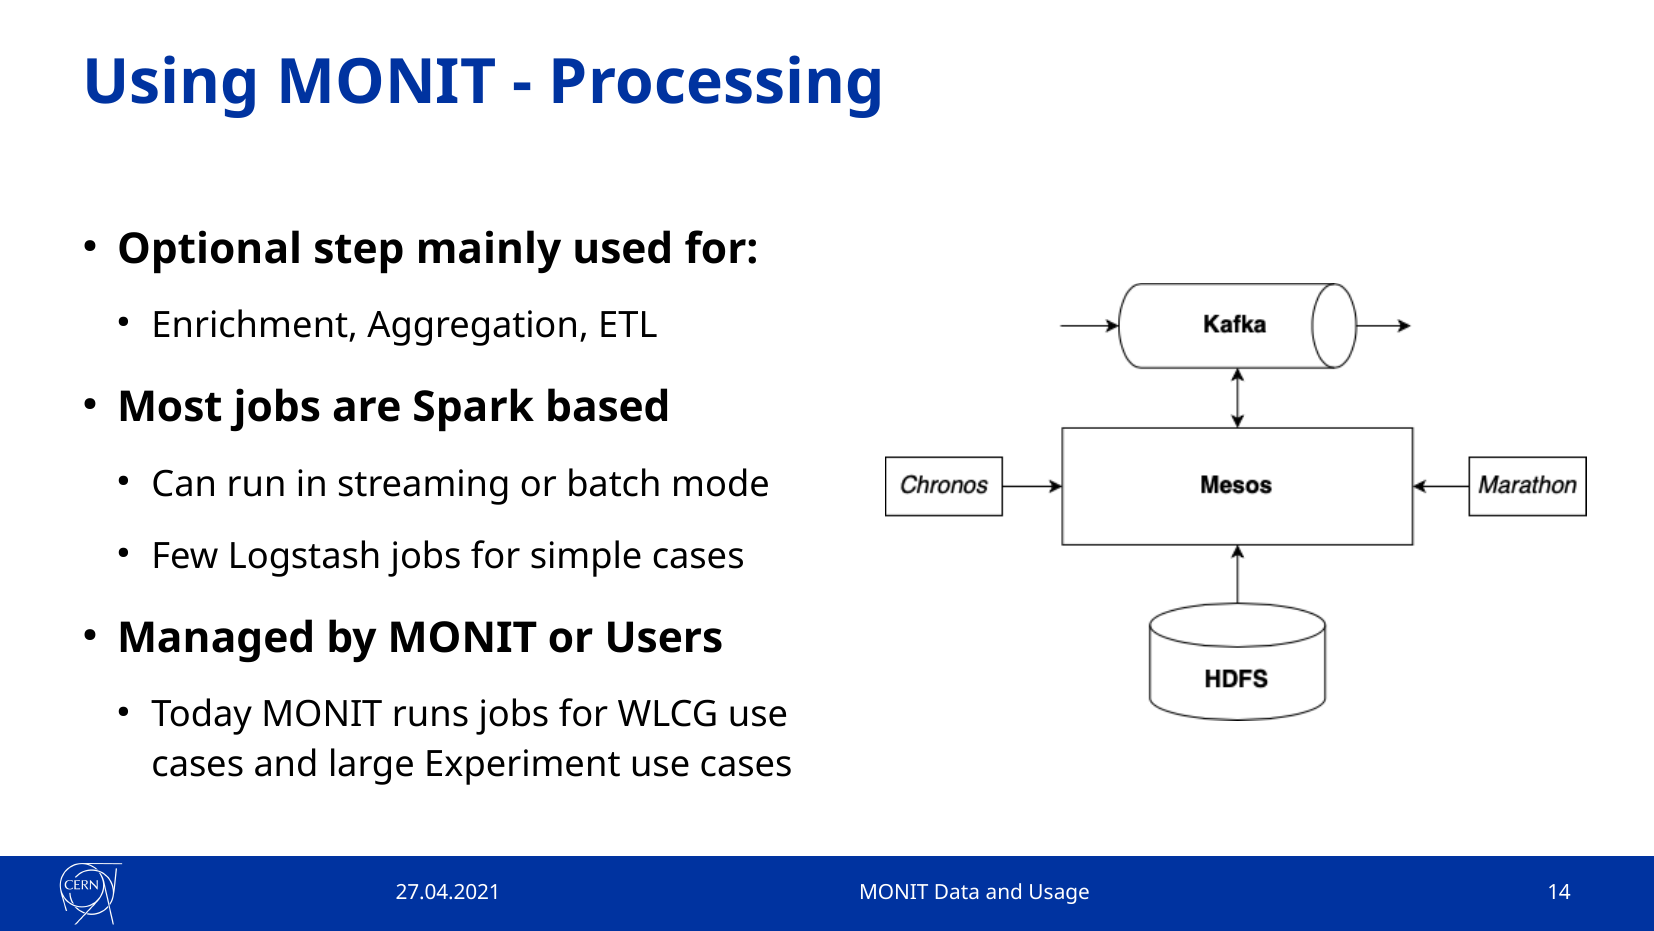

# Using MONIT - Processing
Optional step mainly used for:
Enrichment, Aggregation, ETL
Most jobs are Spark based
Can run in streaming or batch mode
Few Logstash jobs for simple cases
Managed by MONIT or Users
Today MONIT runs jobs for WLCG use cases and large Experiment use cases
27.04.2021
MONIT Data and Usage
14